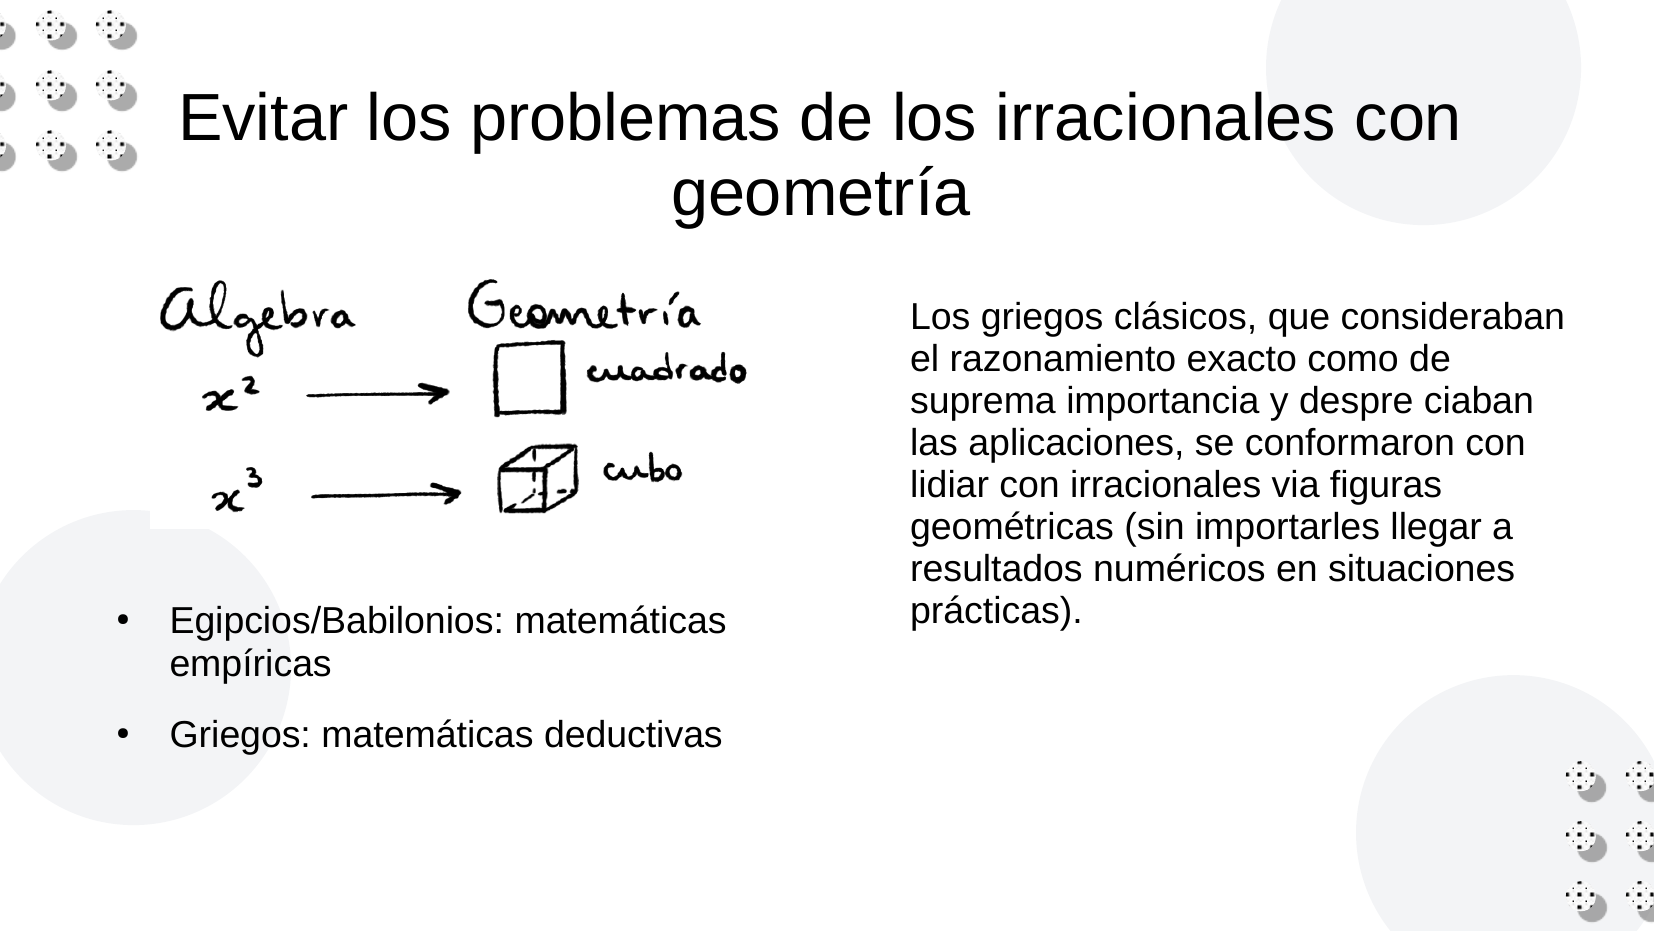

# Evitar los problemas de los irracionales con geometría
Los griegos clásicos, que consideraban el razonamiento exacto como de suprema importancia y despre­ ciaban las aplicaciones, se conformaron con lidiar con irracionales via figuras geométricas (sin importarles llegar a resultados numéricos en situaciones prácticas).
Egipcios/Babilonios: matemáticas empíricas
Griegos: matemáticas deductivas